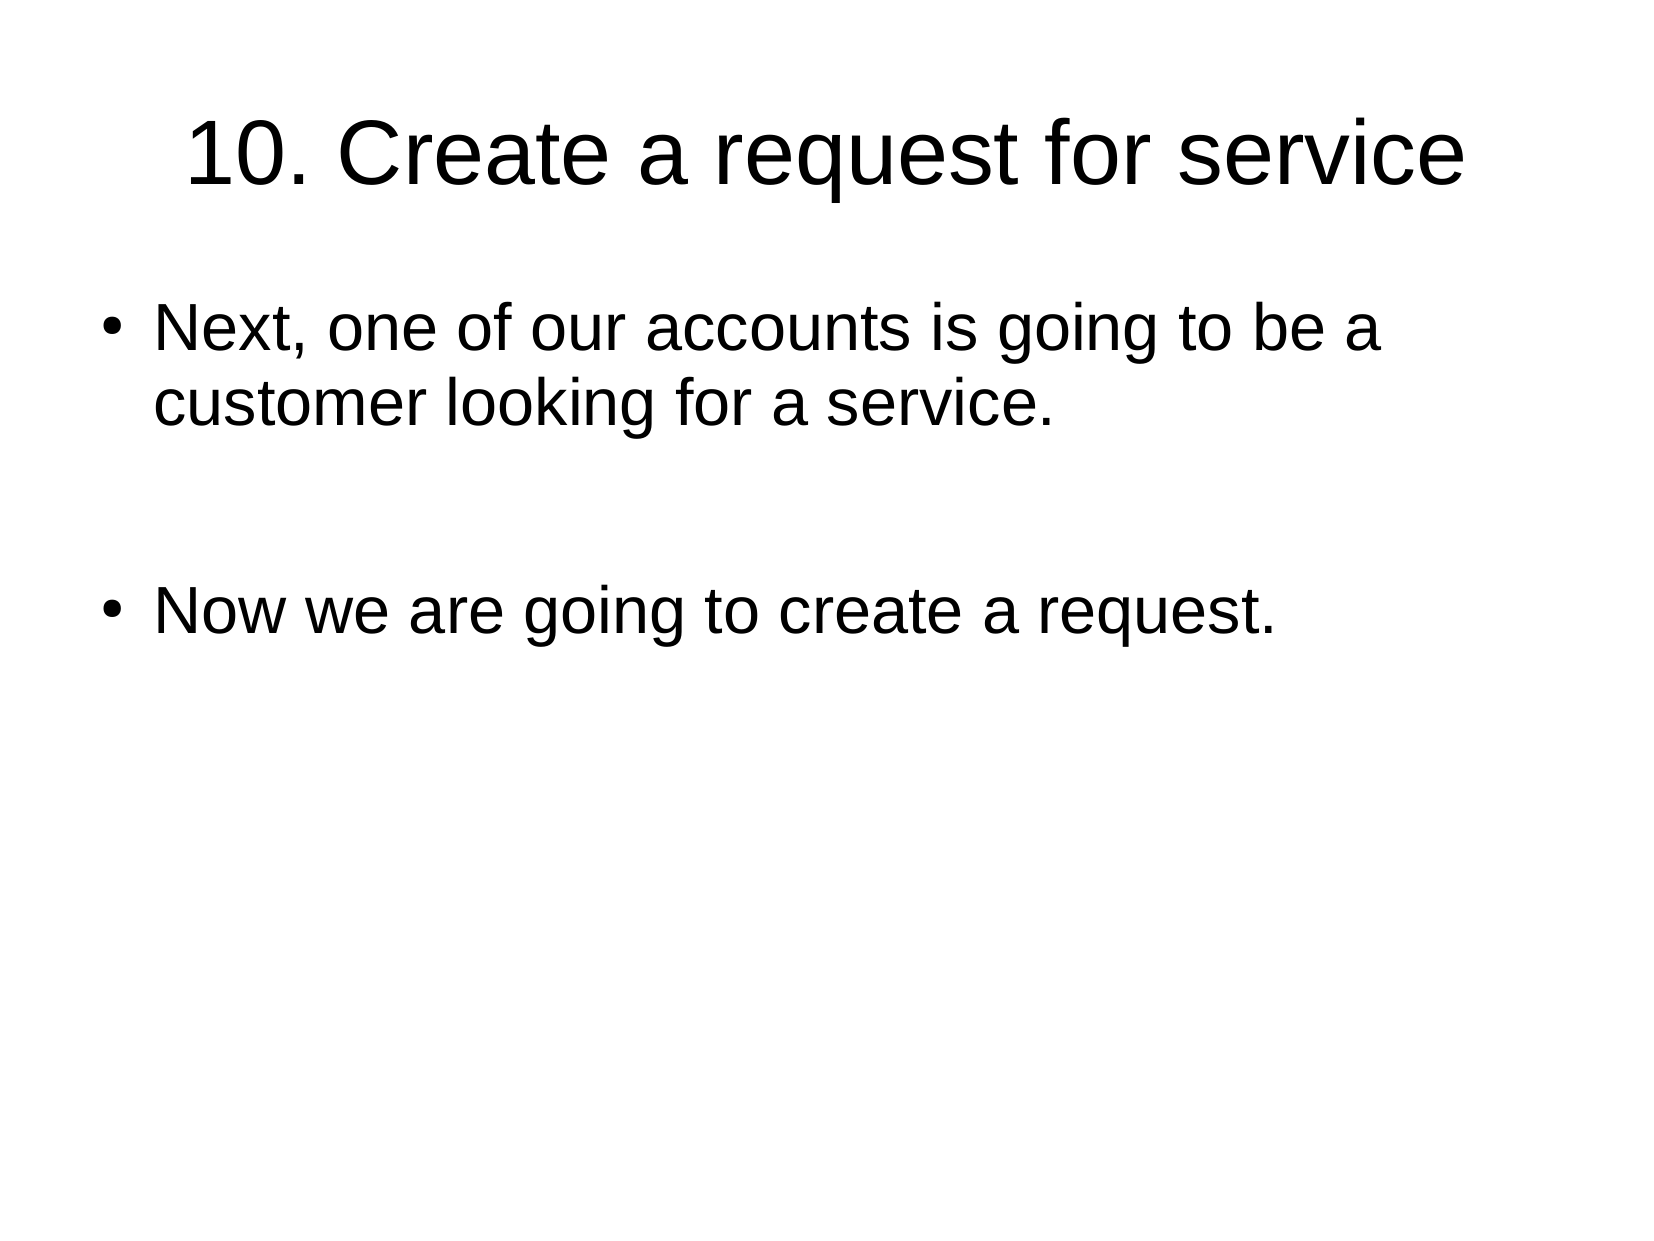

# 10. Create a request for service
Next, one of our accounts is going to be a customer looking for a service.
Now we are going to create a request.